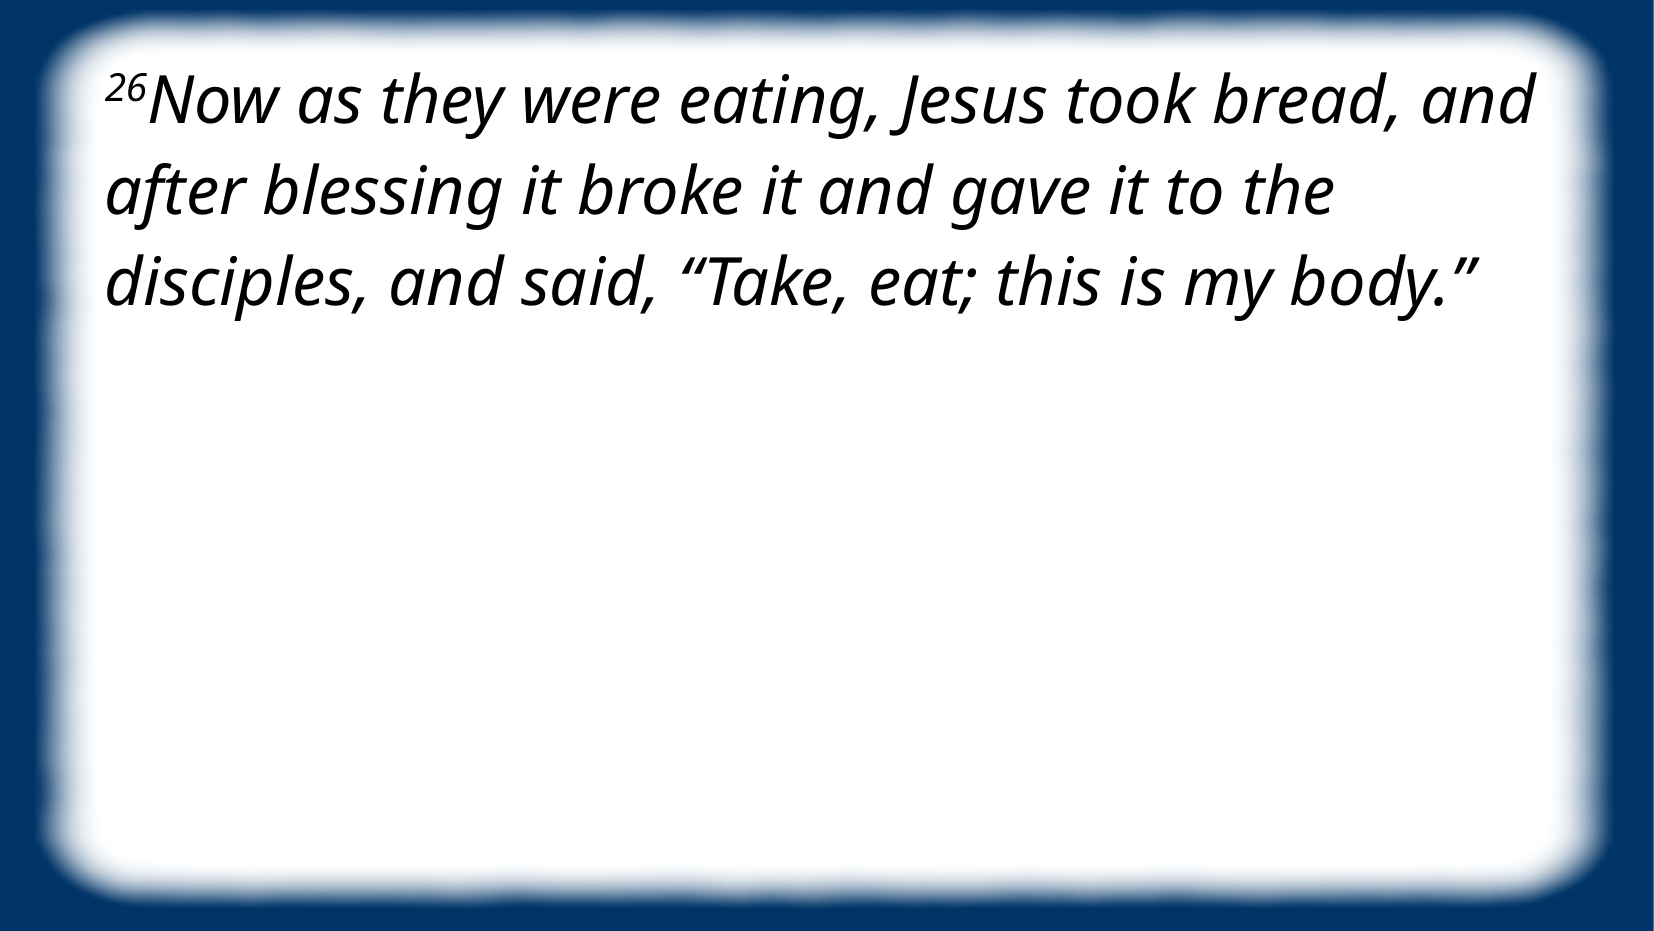

26Now as they were eating, Jesus took bread, and after blessing it broke it and gave it to the disciples, and said, “Take, eat; this is my body.”